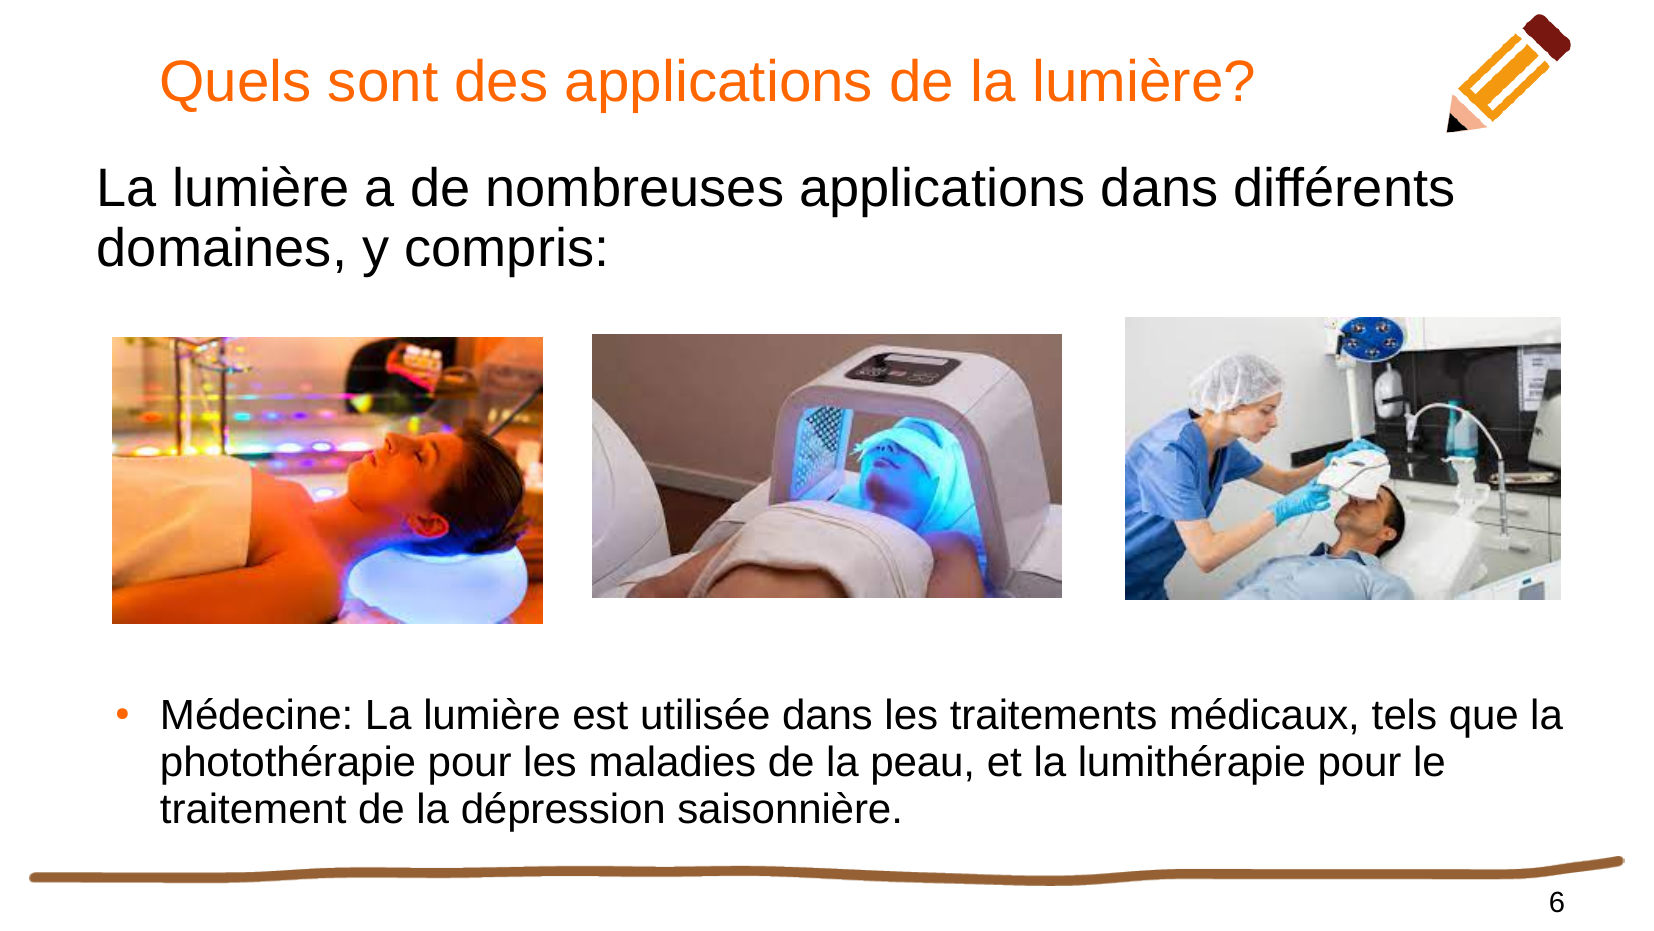

# Quels sont des applications de la lumière?
La lumière a de nombreuses applications dans différents
domaines, y compris:
Médecine: La lumière est utilisée dans les traitements médicaux, tels que la photothérapie pour les maladies de la peau, et la lumithérapie pour le traitement de la dépression saisonnière.
6